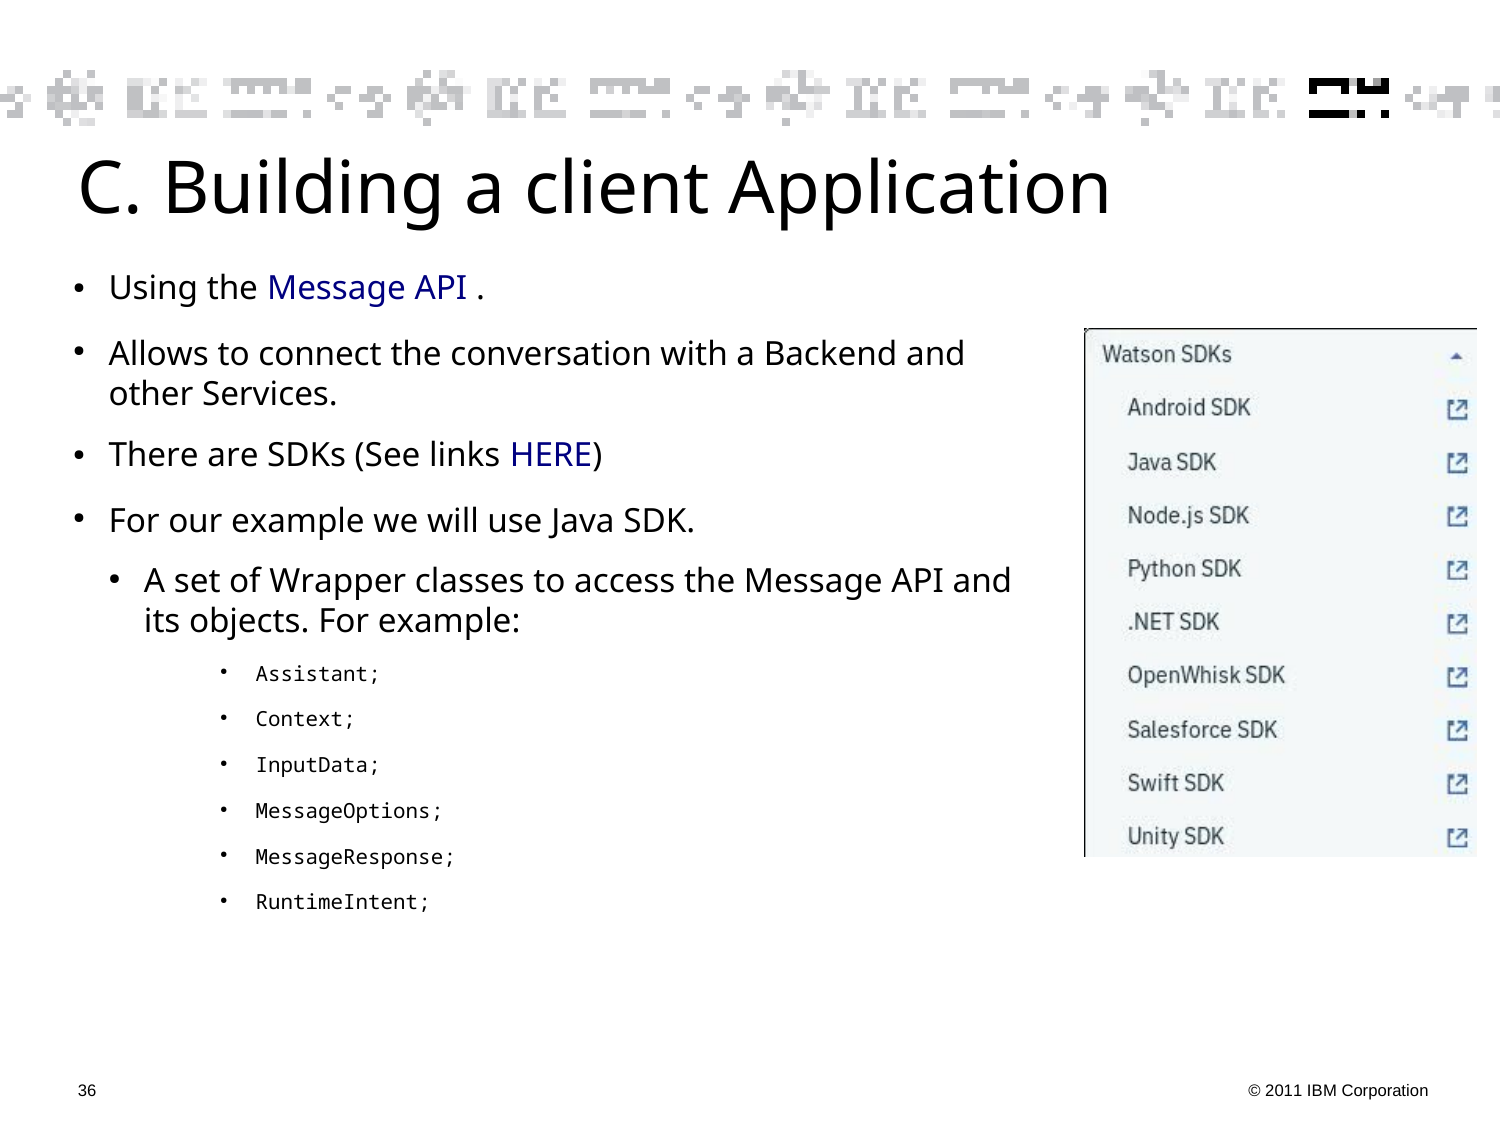

# C. Building a client Application
Using the Message API .
Allows to connect the conversation with a Backend and other Services.
There are SDKs (See links HERE)
For our example we will use Java SDK.
A set of Wrapper classes to access the Message API and its objects. For example:
Assistant;
Context;
InputData;
MessageOptions;
MessageResponse;
RuntimeIntent;
36